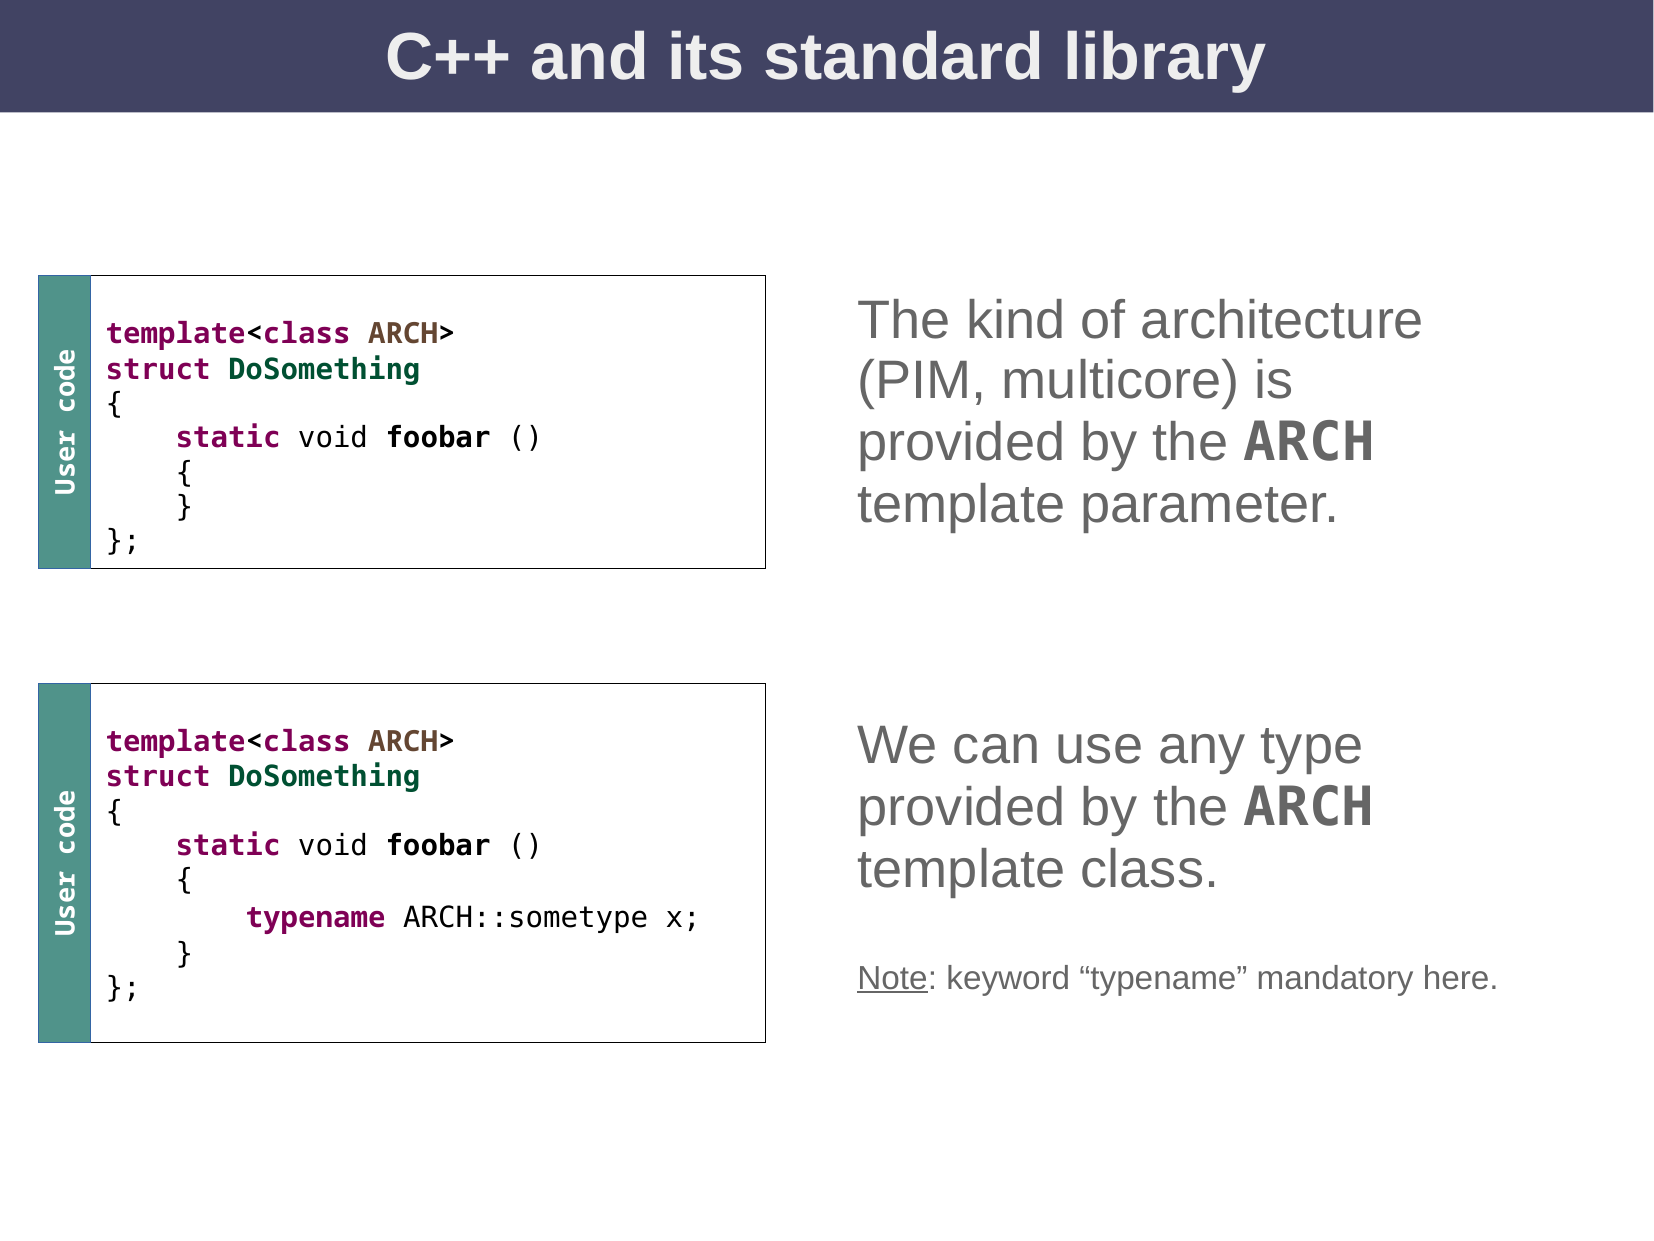

C++ and its standard library
template<class ARCH>
struct DoSomething
{
 static void foobar ()
 {
 }
};
The kind of architecture (PIM, multicore) is provided by the ARCH template parameter.
User code
template<class ARCH>
struct DoSomething
{
 static void foobar ()
 {
 typename ARCH::sometype x;
 }
};
We can use any type provided by the ARCH template class.
Note: keyword “typename” mandatory here.
User code